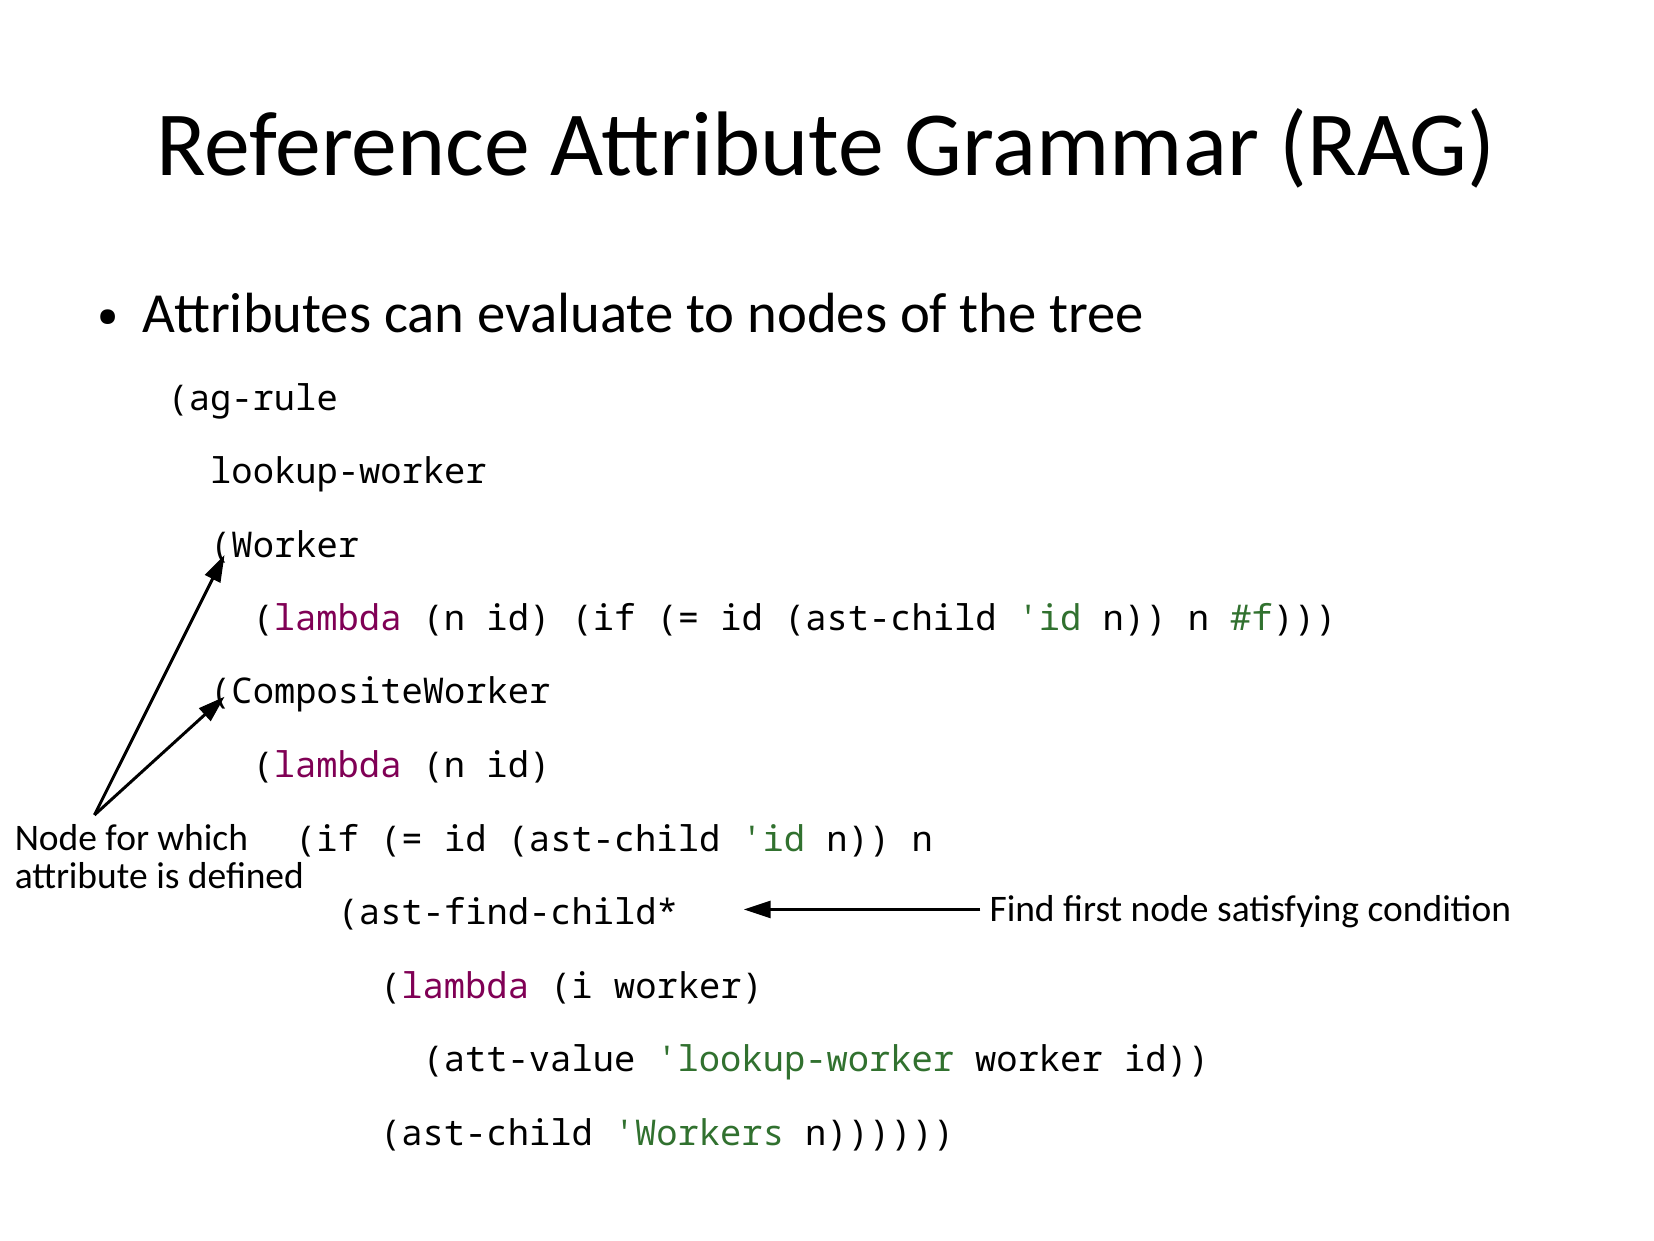

# Reference Attribute Grammar (RAG)
Attributes can evaluate to nodes of the tree
 (ag-rule
 lookup-worker
 (Worker
 (lambda (n id) (if (= id (ast-child 'id n)) n #f)))
 (CompositeWorker
 (lambda (n id)
 (if (= id (ast-child 'id n)) n
 (ast-find-child*
 (lambda (i worker)
 (att-value 'lookup-worker worker id))
 (ast-child 'Workers n))))))
Node for which
attribute is defined
Find first node satisfying condition